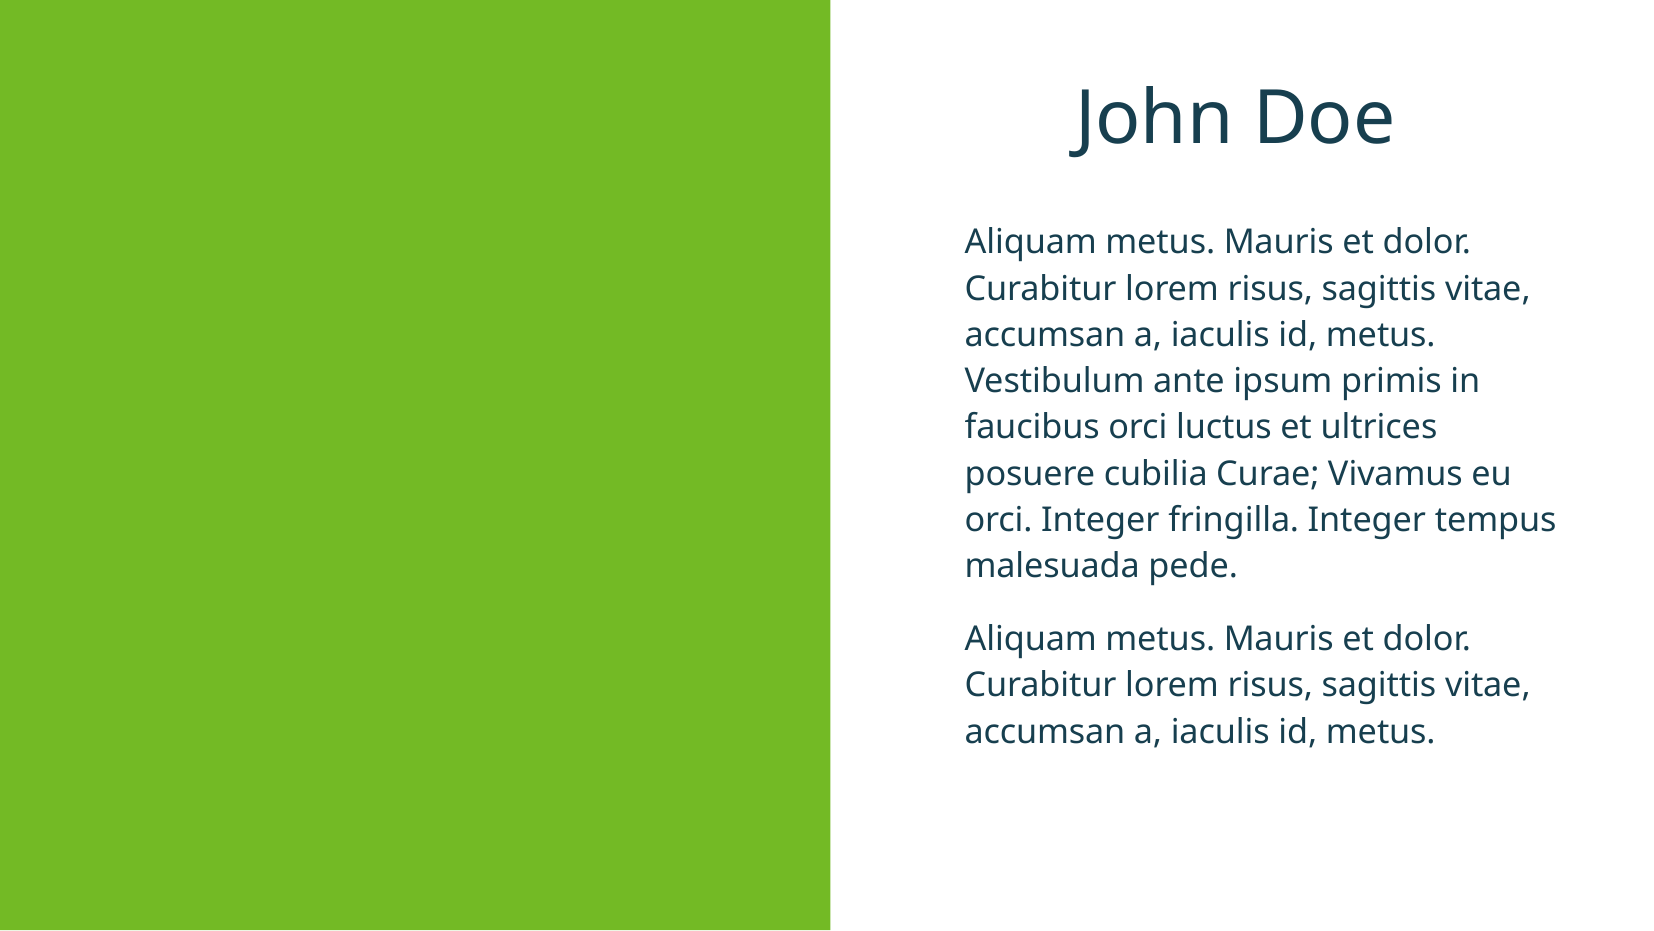

# John Doe
Aliquam metus. Mauris et dolor. Curabitur lorem risus, sagittis vitae, accumsan a, iaculis id, metus. Vestibulum ante ipsum primis in faucibus orci luctus et ultrices posuere cubilia Curae; Vivamus eu orci. Integer fringilla. Integer tempus malesuada pede.
Aliquam metus. Mauris et dolor. Curabitur lorem risus, sagittis vitae, accumsan a, iaculis id, metus.